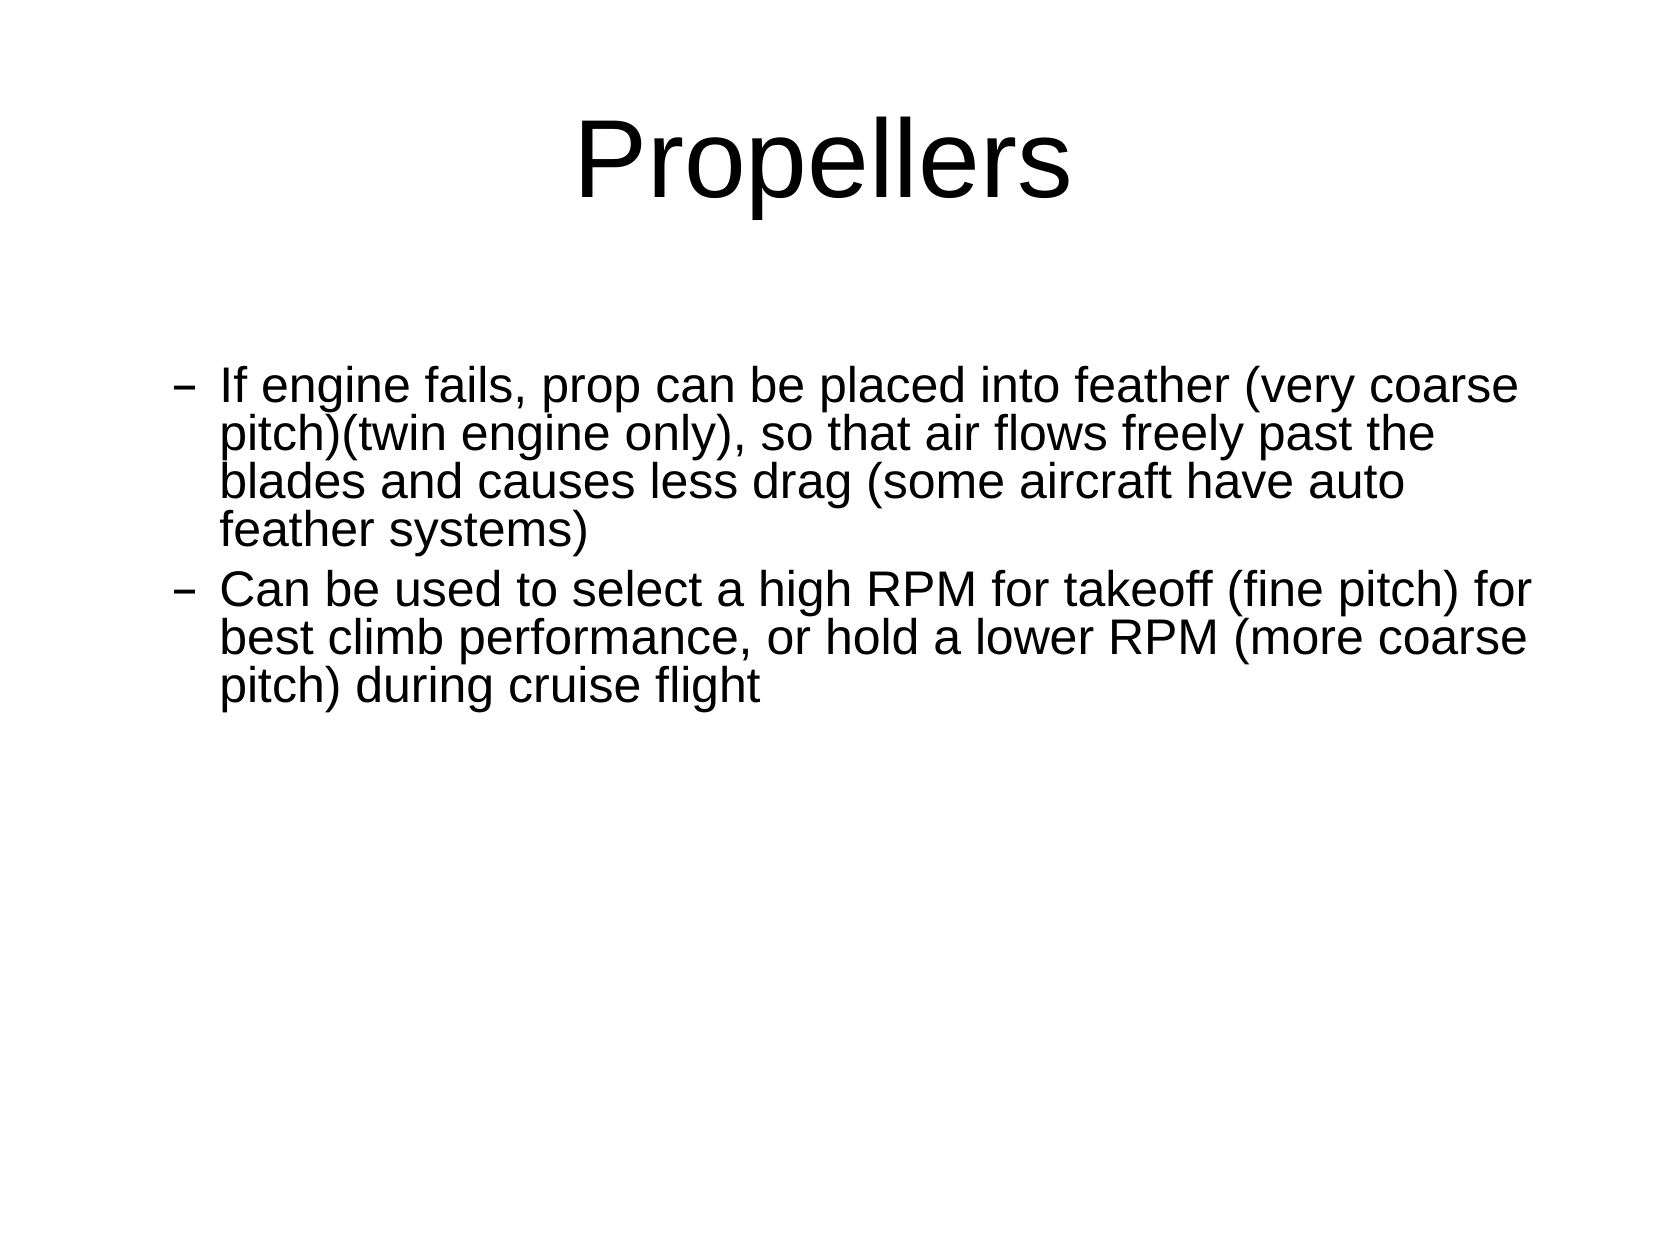

Propellers
# If engine fails, prop can be placed into feather (very coarse pitch)(twin engine only), so that air flows freely past the blades and causes less drag (some aircraft have auto feather systems)
Can be used to select a high RPM for takeoff (fine pitch) for best climb performance, or hold a lower RPM (more coarse pitch) during cruise flight